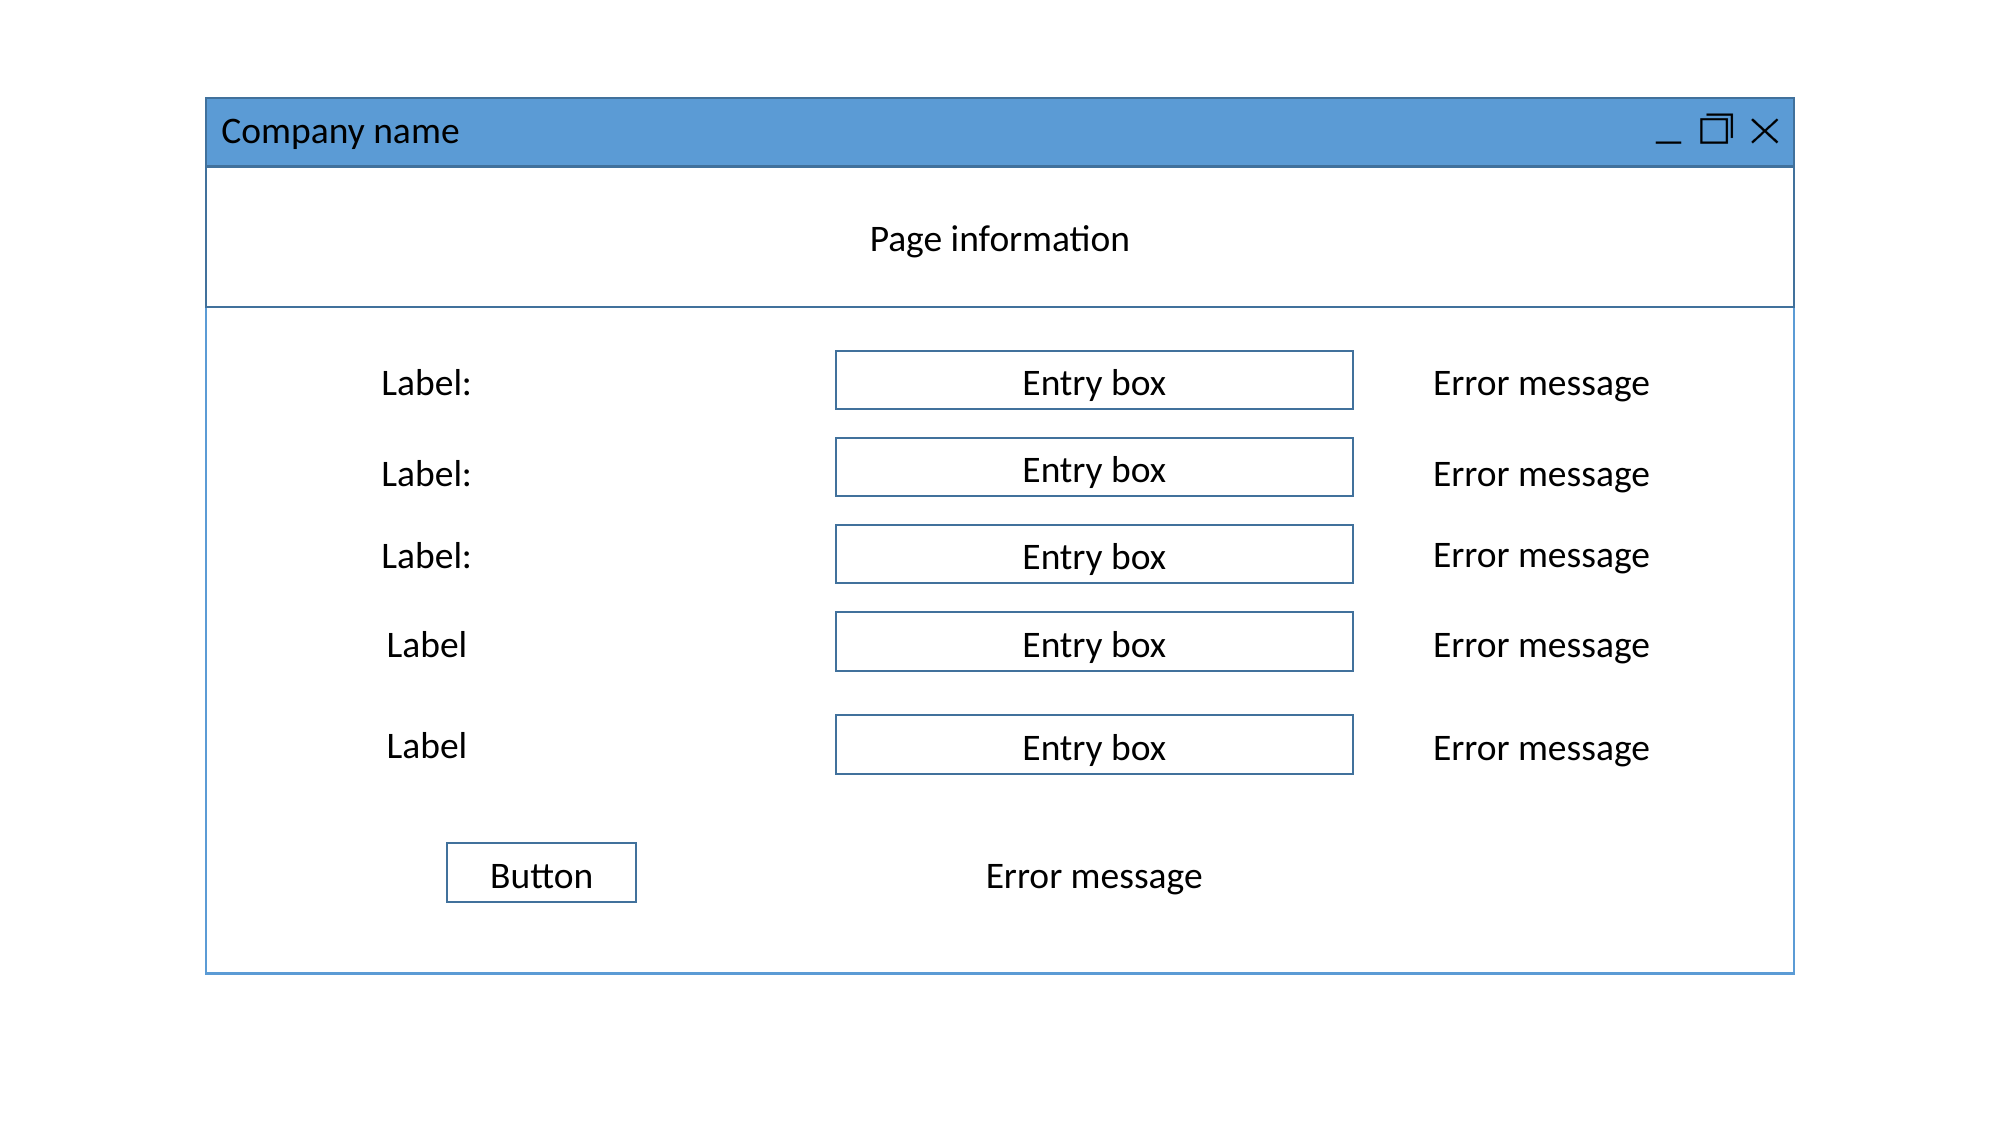

Company name
Page information
Label:
Entry box
Error message
Entry box
Label:
Error message
Error message
Label:
Entry box
Label
Entry box
Error message
Label
Entry box
Error message
Button
Error message